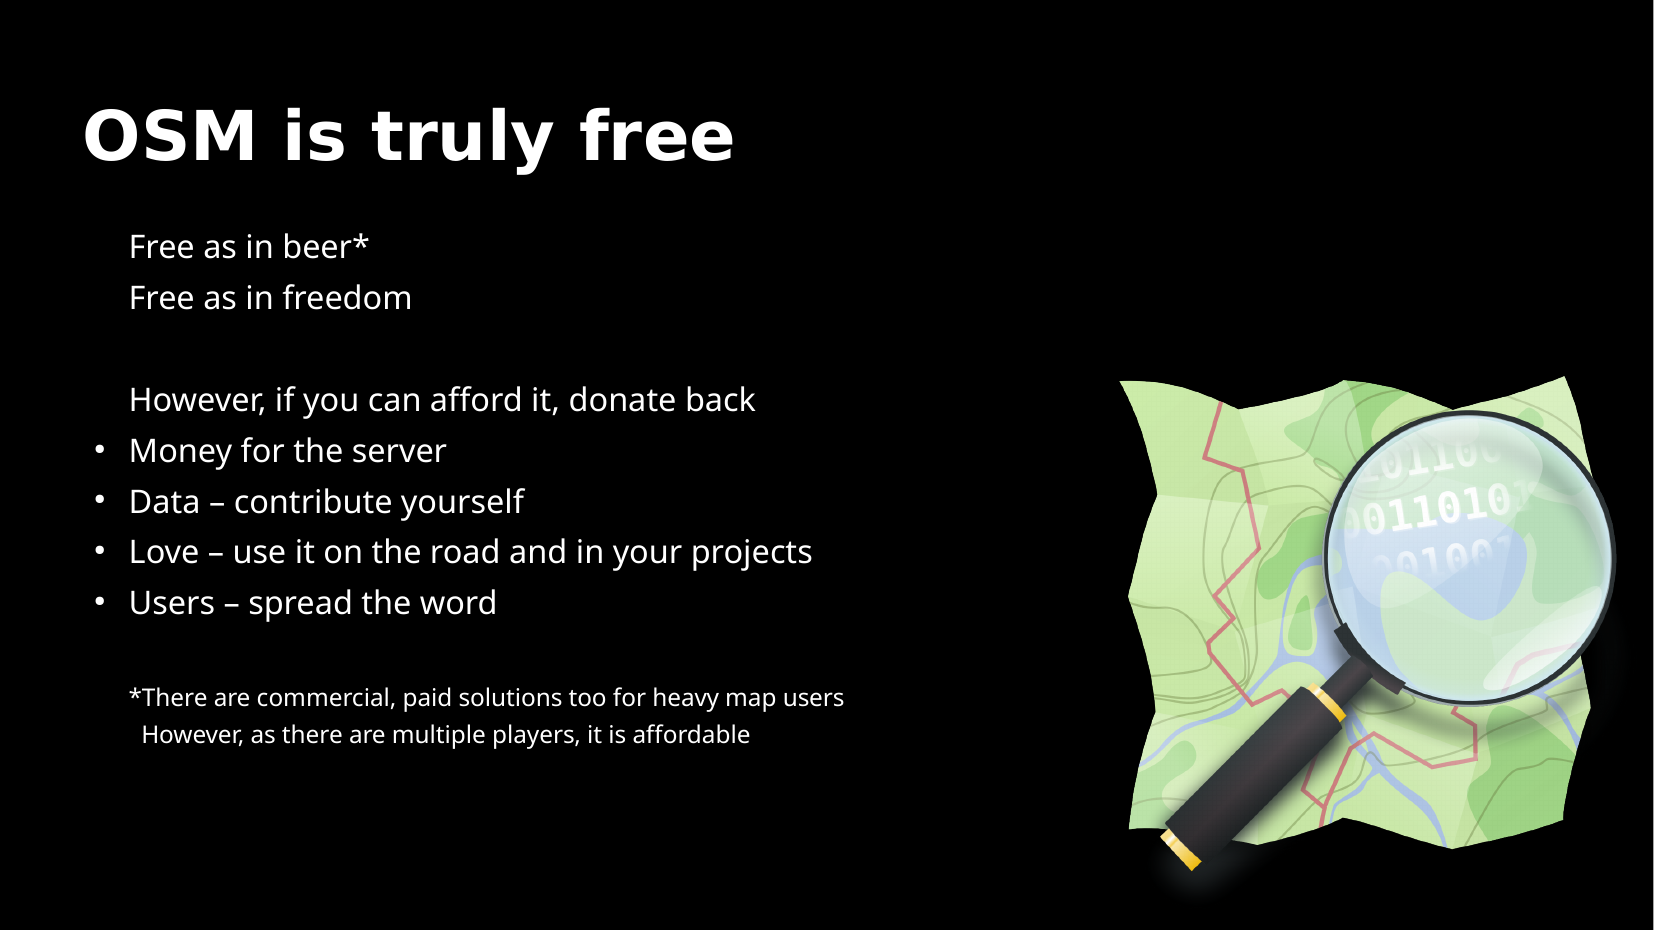

OSM is truly free
# Free as in beer*
Free as in freedom
However, if you can afford it, donate back
Money for the server
Data – contribute yourself
Love – use it on the road and in your projects
Users – spread the word
*There are commercial, paid solutions too for heavy map users
 However, as there are multiple players, it is affordable